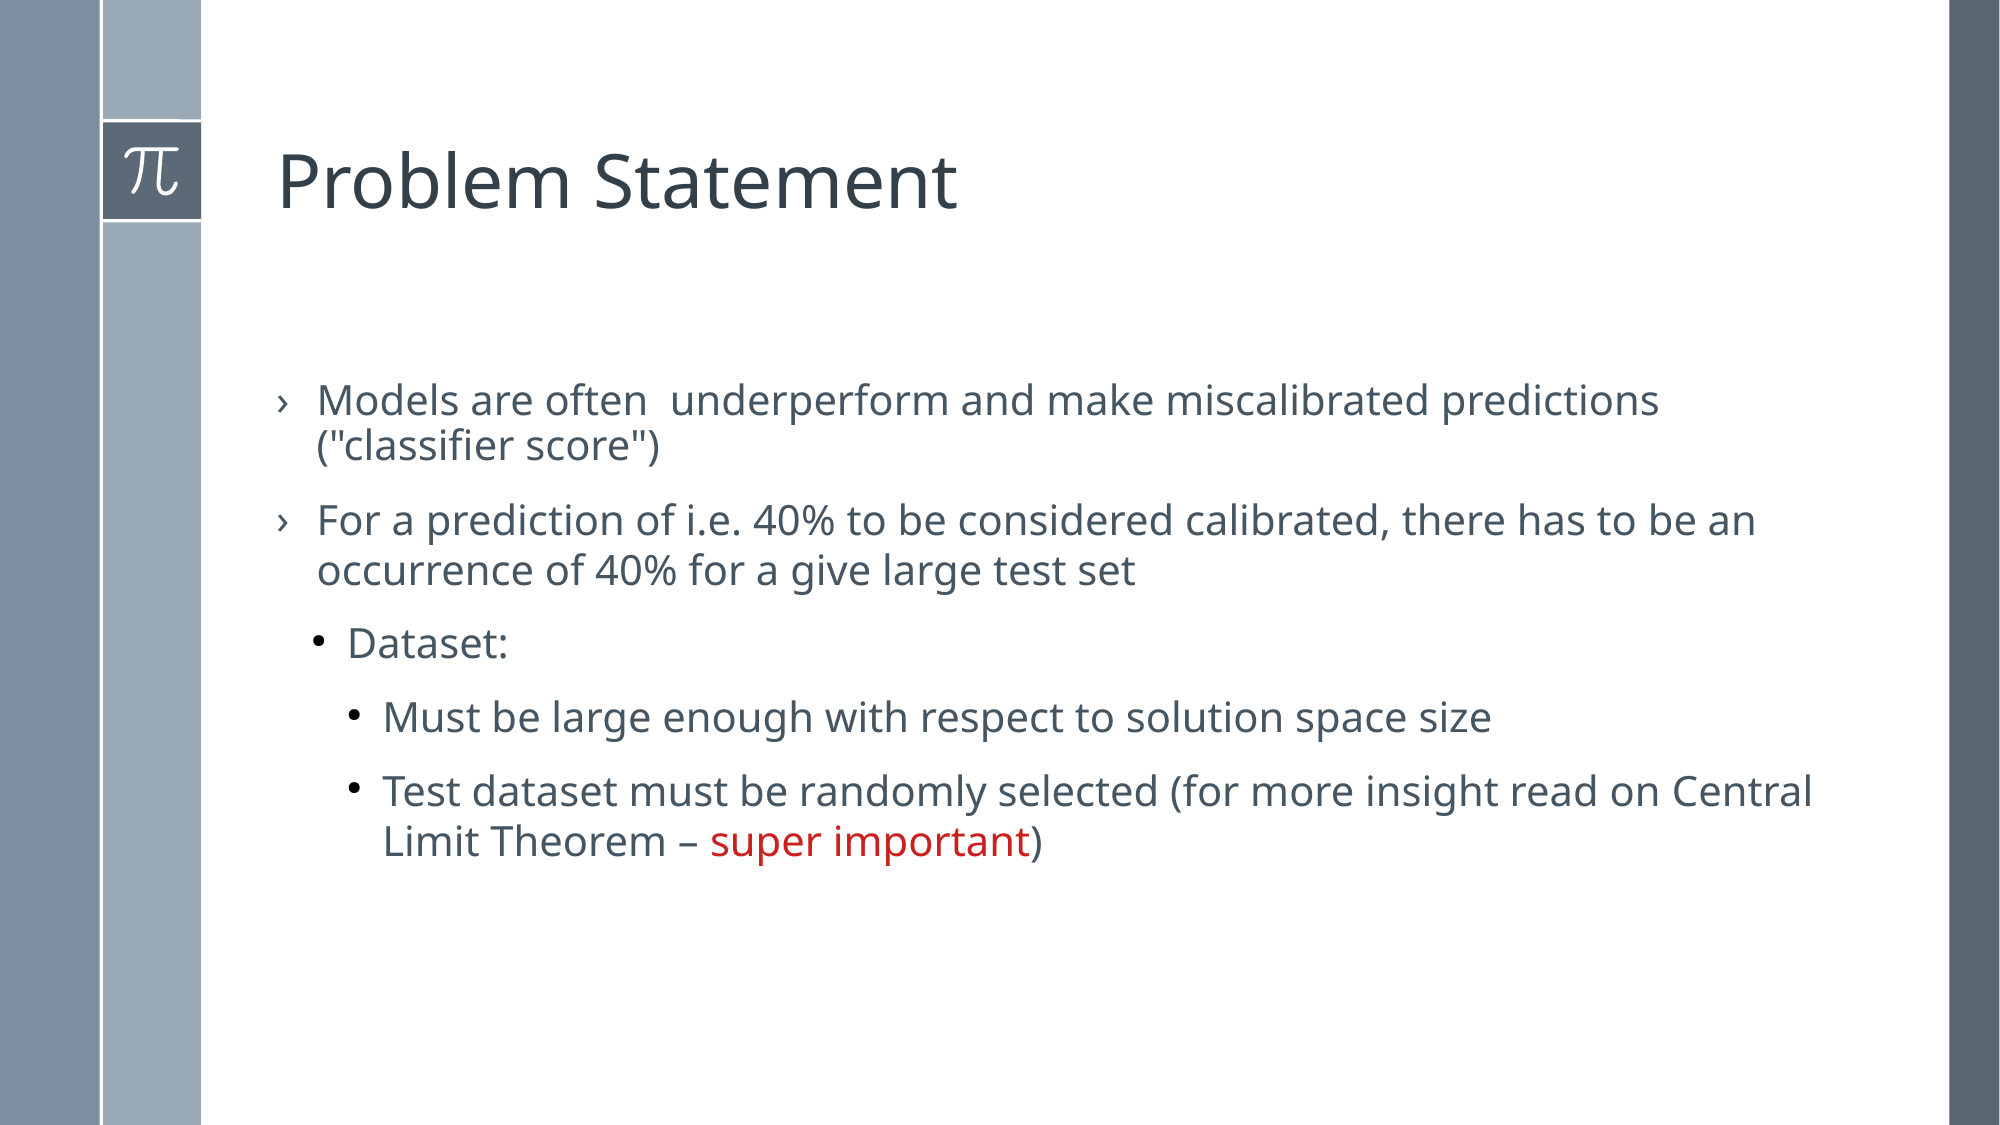

Problem Statement
Models are often underperform and make miscalibrated predictions ("classifier score")
For a prediction of i.e. 40% to be considered calibrated, there has to be an occurrence of 40% for a give large test set
Dataset:
Must be large enough with respect to solution space size
Test dataset must be randomly selected (for more insight read on Central Limit Theorem – super important)